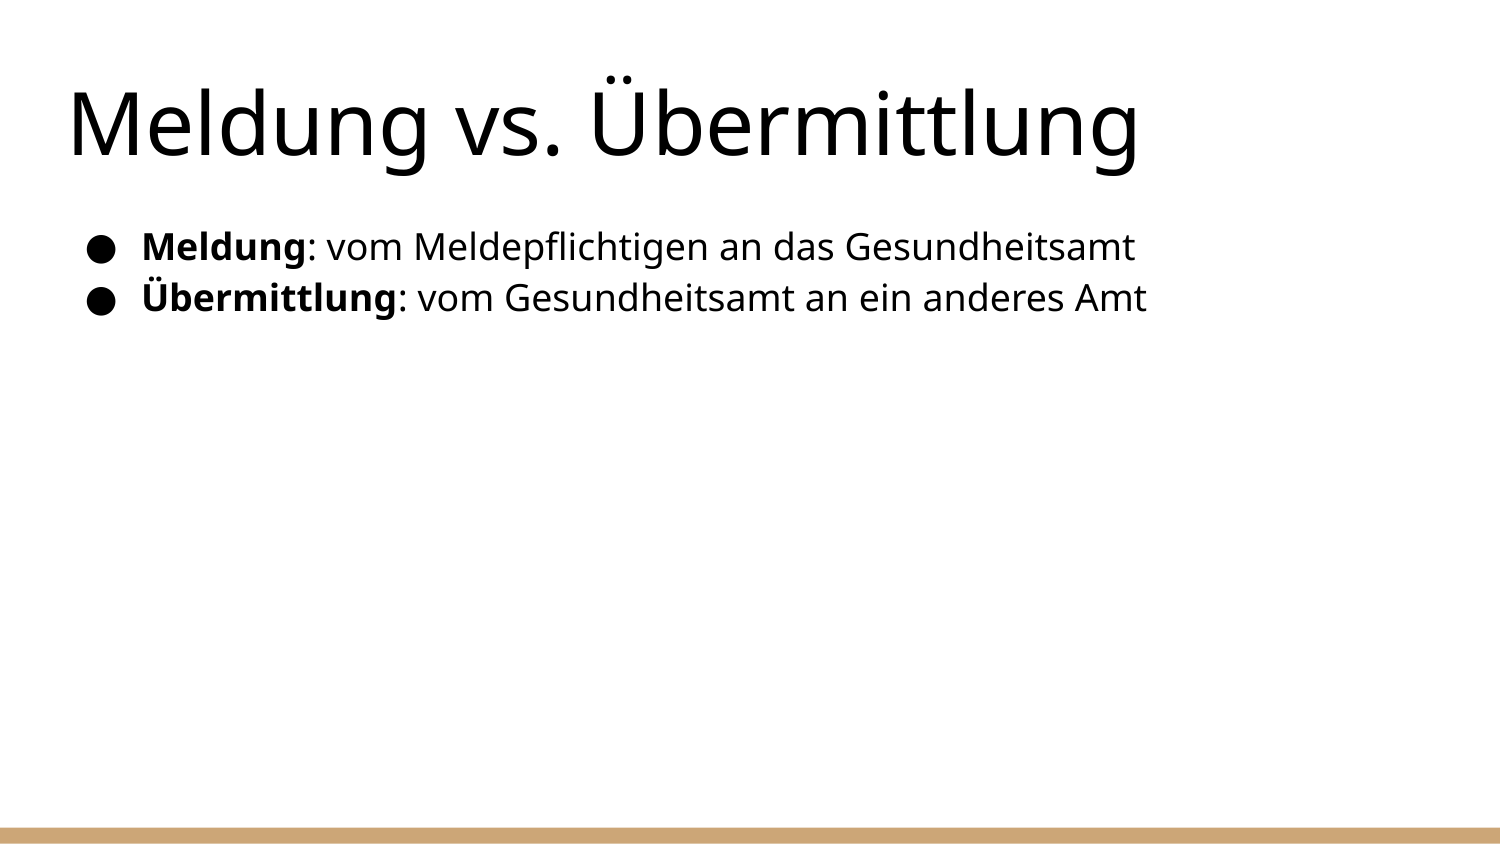

# Meldung vs. Übermittlung
Meldung: vom Meldepflichtigen an das Gesundheitsamt
Übermittlung: vom Gesundheitsamt an ein anderes Amt